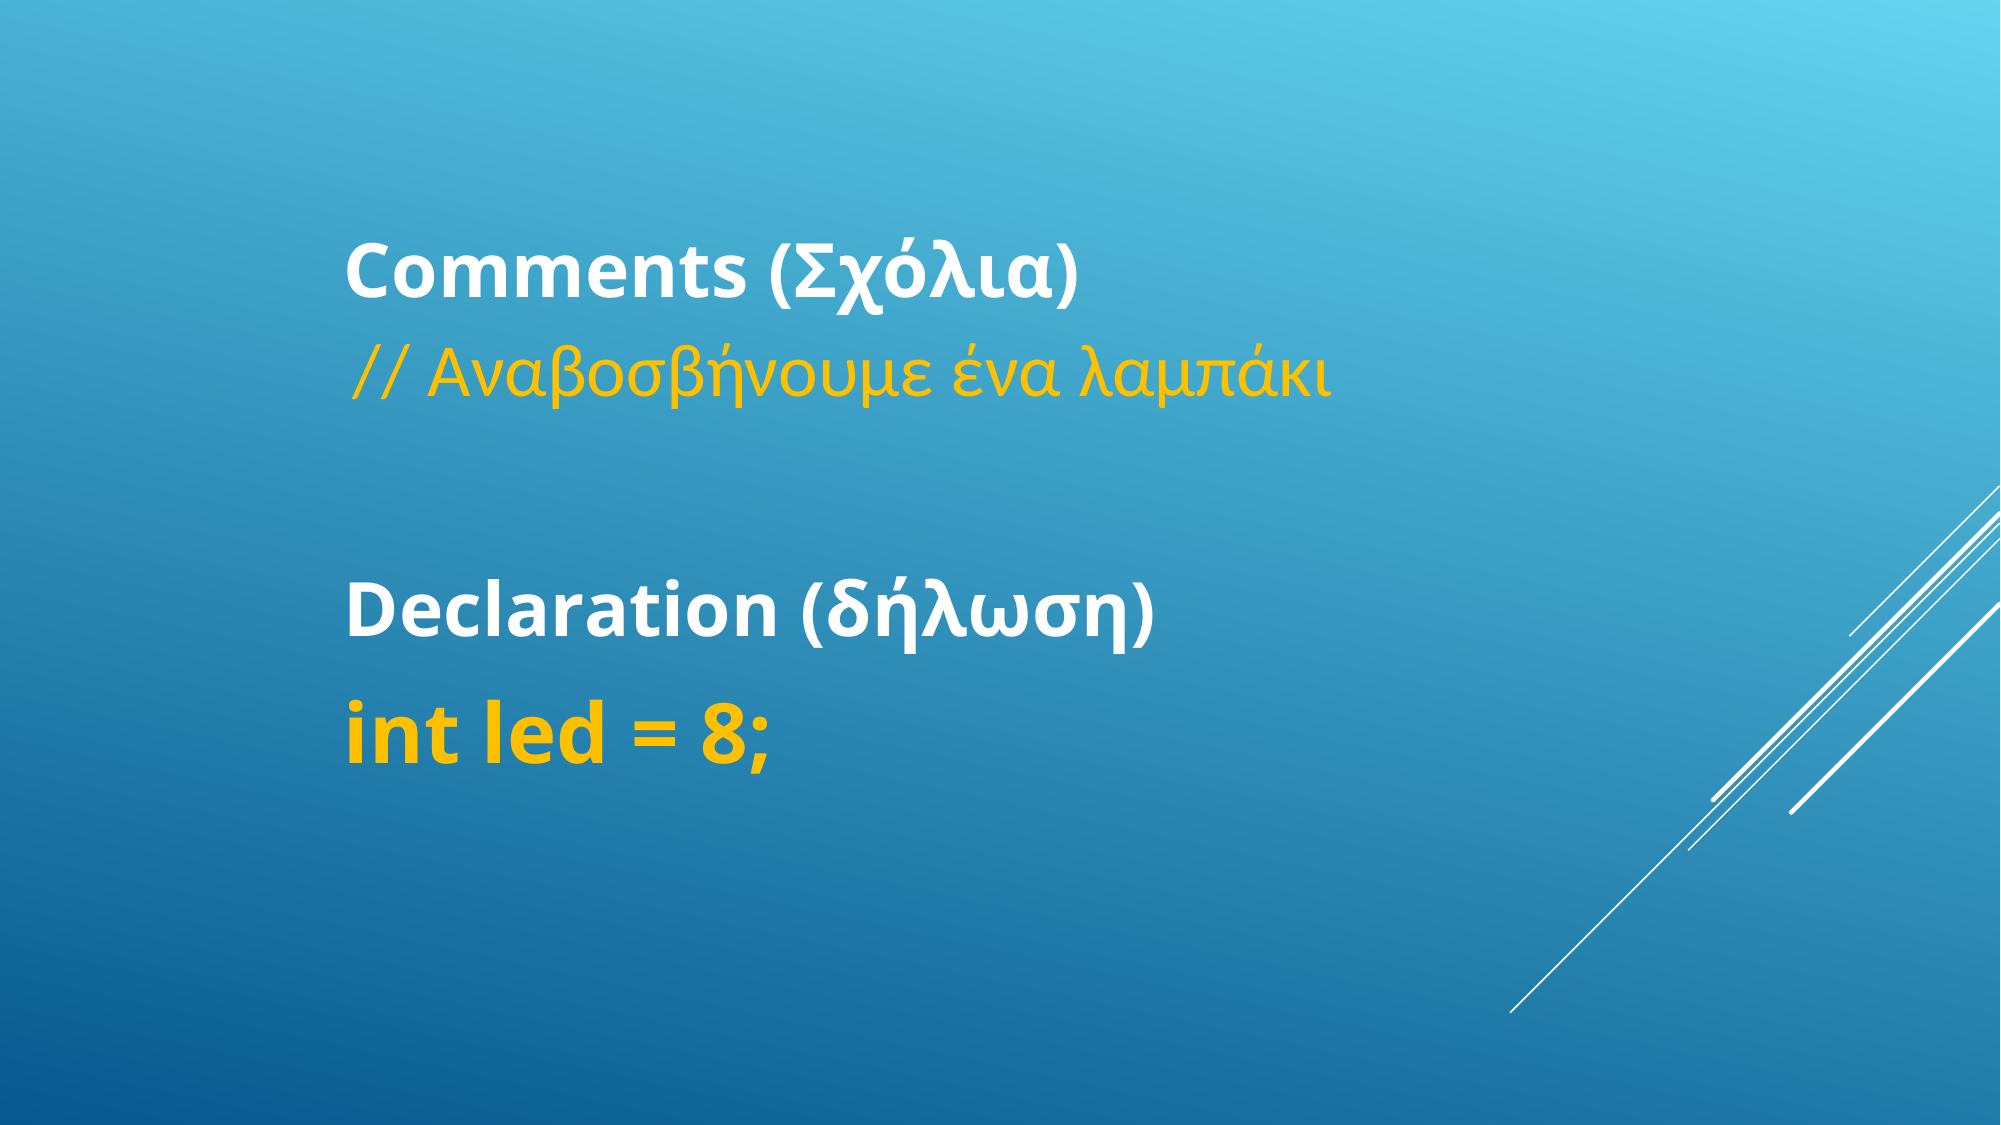

Comments (Σχόλια)
 // Αναβοσβήνουμε ένα λαμπάκι
Declaration (δήλωση)
int led = 8;